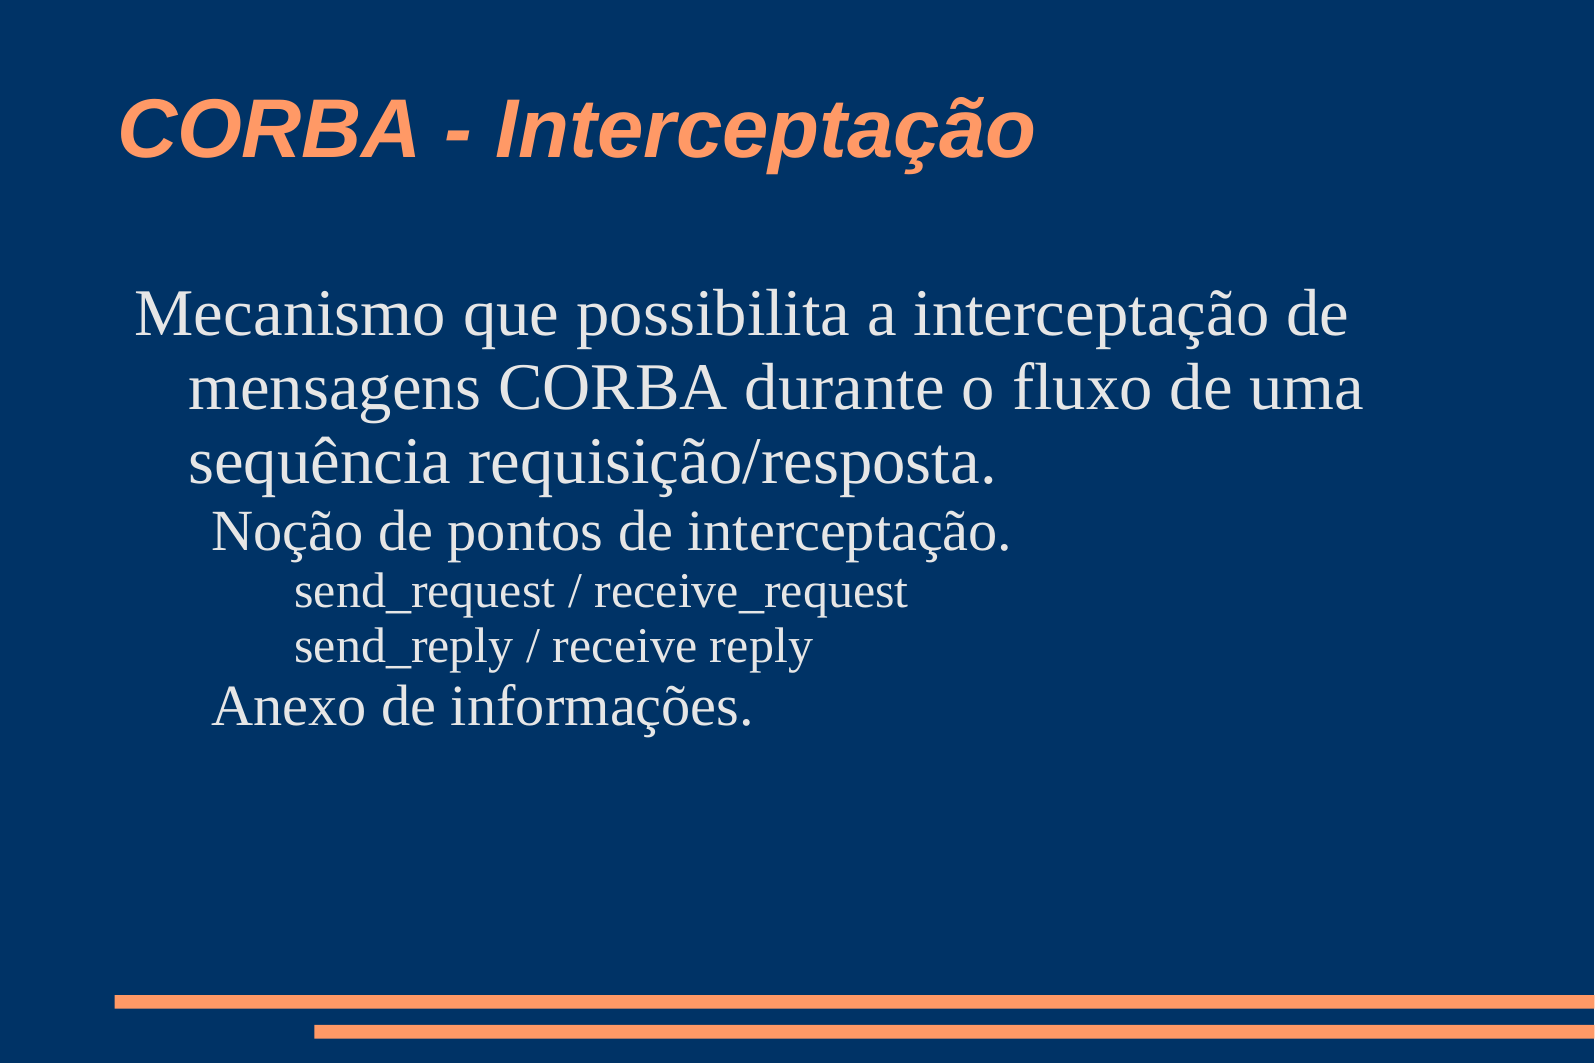

# CORBA - Interceptação
Mecanismo que possibilita a interceptação de mensagens CORBA durante o fluxo de uma sequência requisição/resposta.
Noção de pontos de interceptação.
send_request / receive_request
send_reply / receive reply
Anexo de informações.